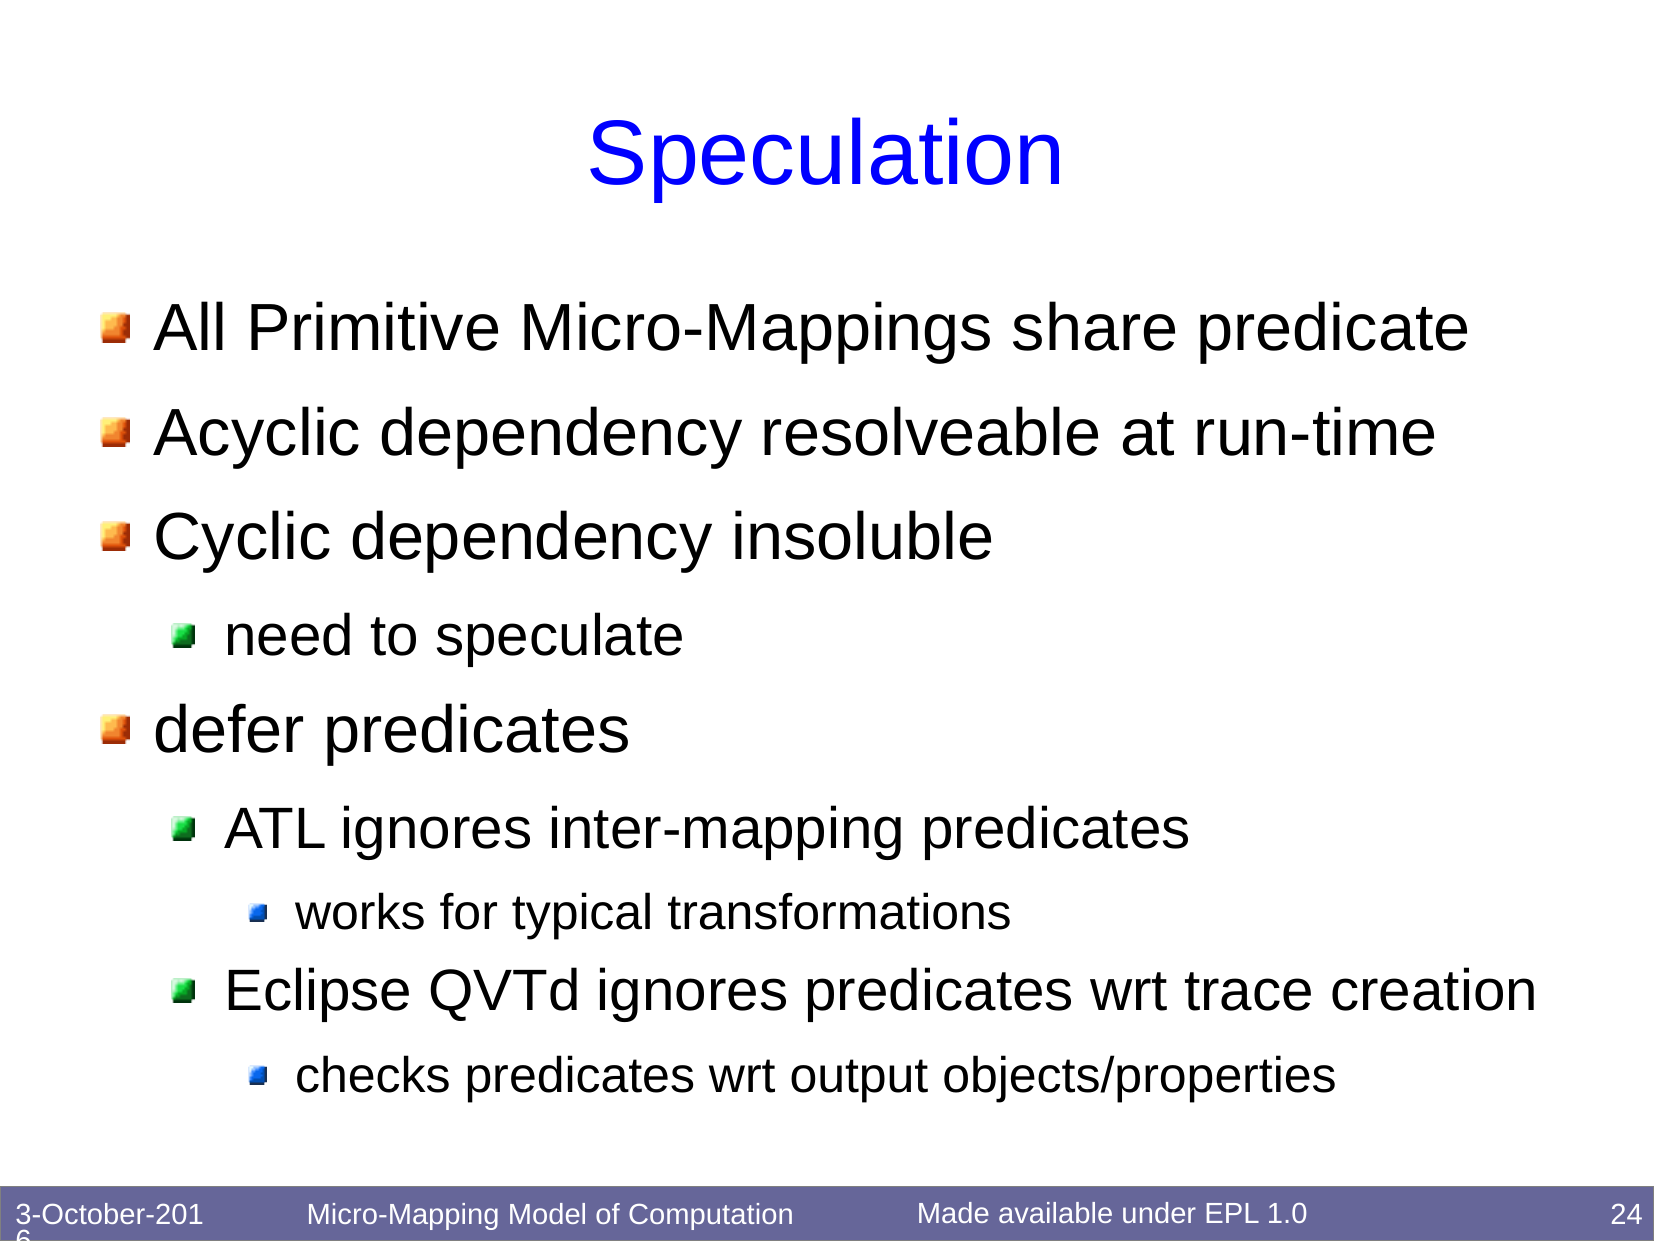

# Speculation
All Primitive Micro-Mappings share predicate
Acyclic dependency resolveable at run-time
Cyclic dependency insoluble
need to speculate
defer predicates
ATL ignores inter-mapping predicates
works for typical transformations
Eclipse QVTd ignores predicates wrt trace creation
checks predicates wrt output objects/properties
3-October-2016
Micro-Mapping Model of Computation
24